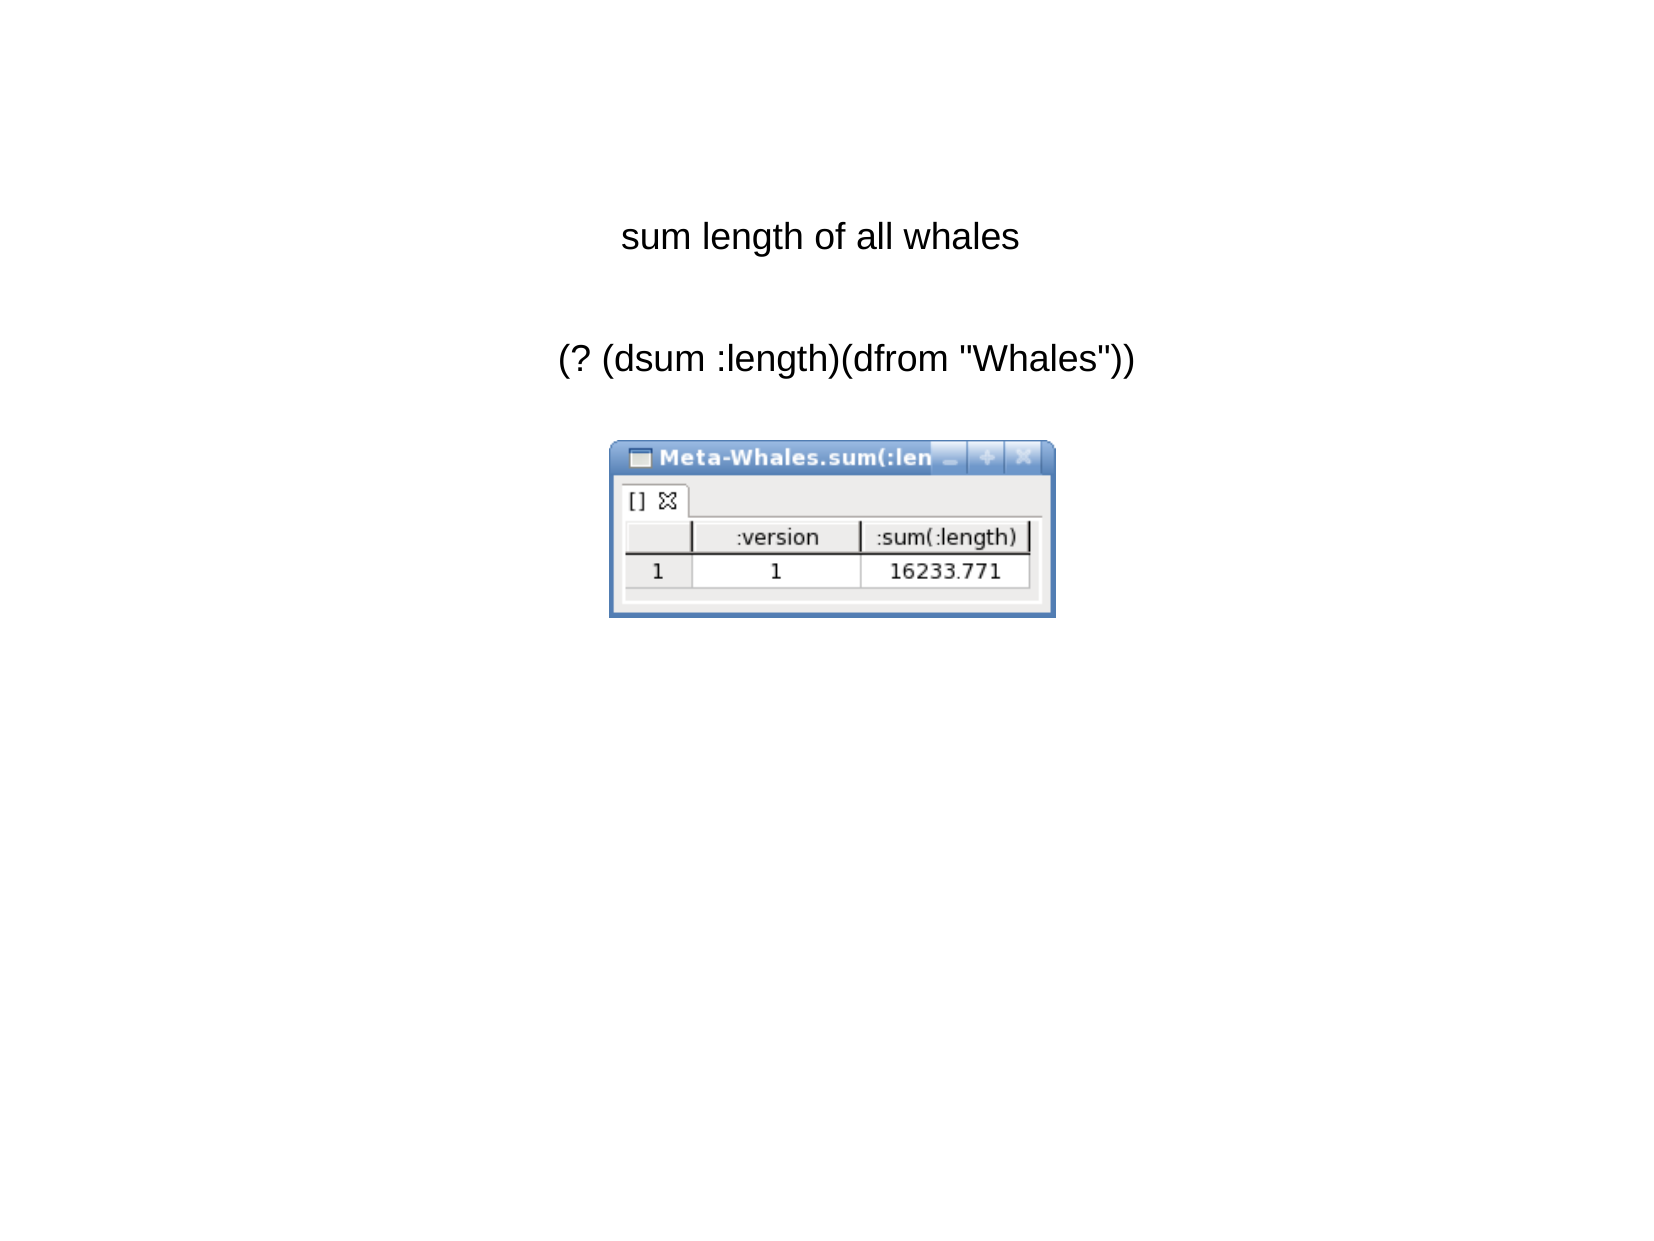

sum length of all whales
(? (dsum :length)(dfrom "Whales"))